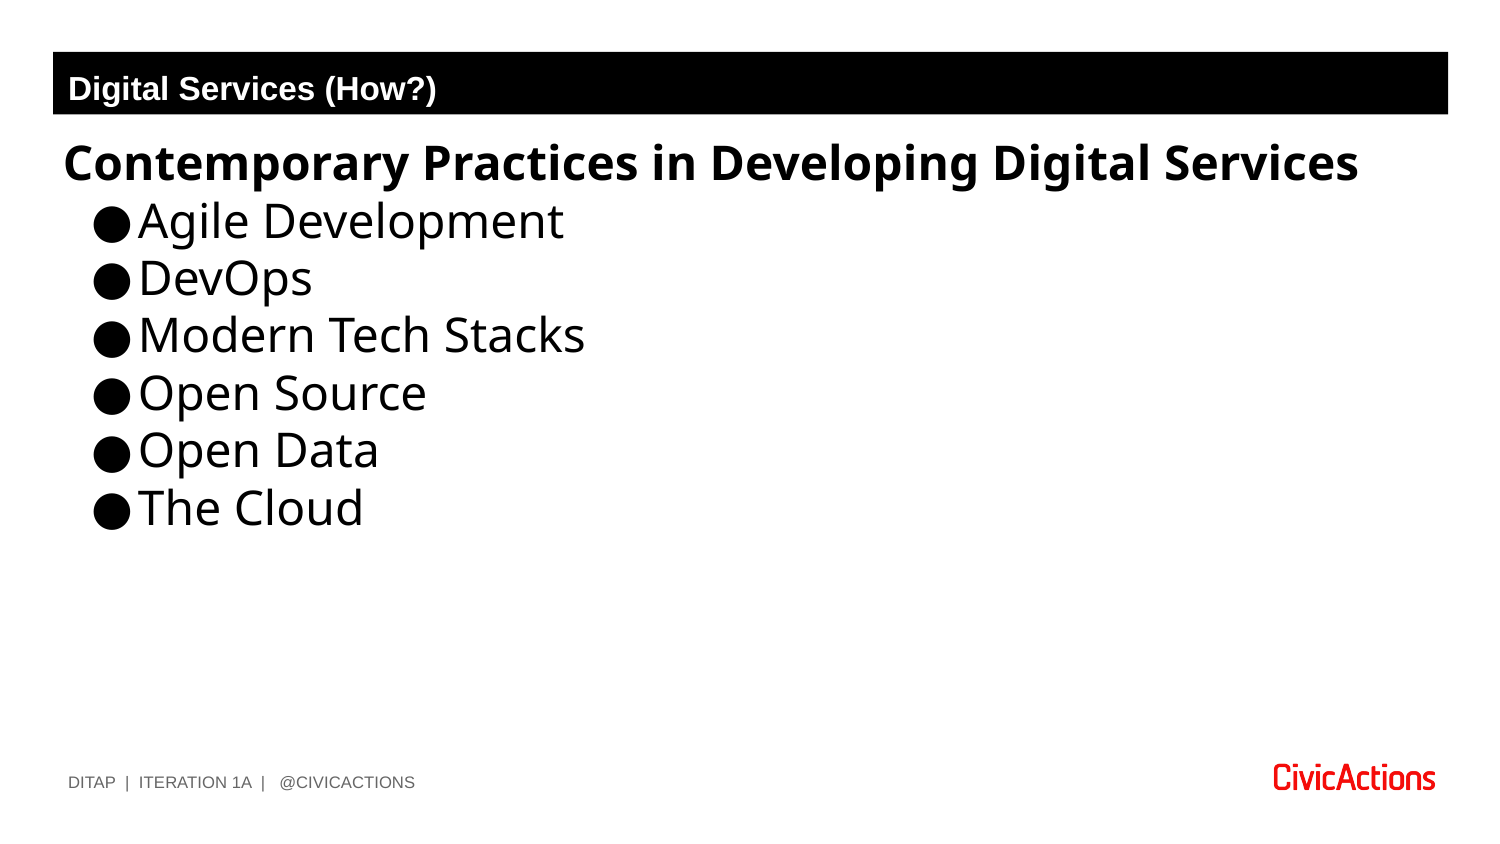

Digital Services (How?)
# Contemporary Practices in Developing Digital Services
Agile Development
DevOps
Modern Tech Stacks
Open Source
Open Data
The Cloud